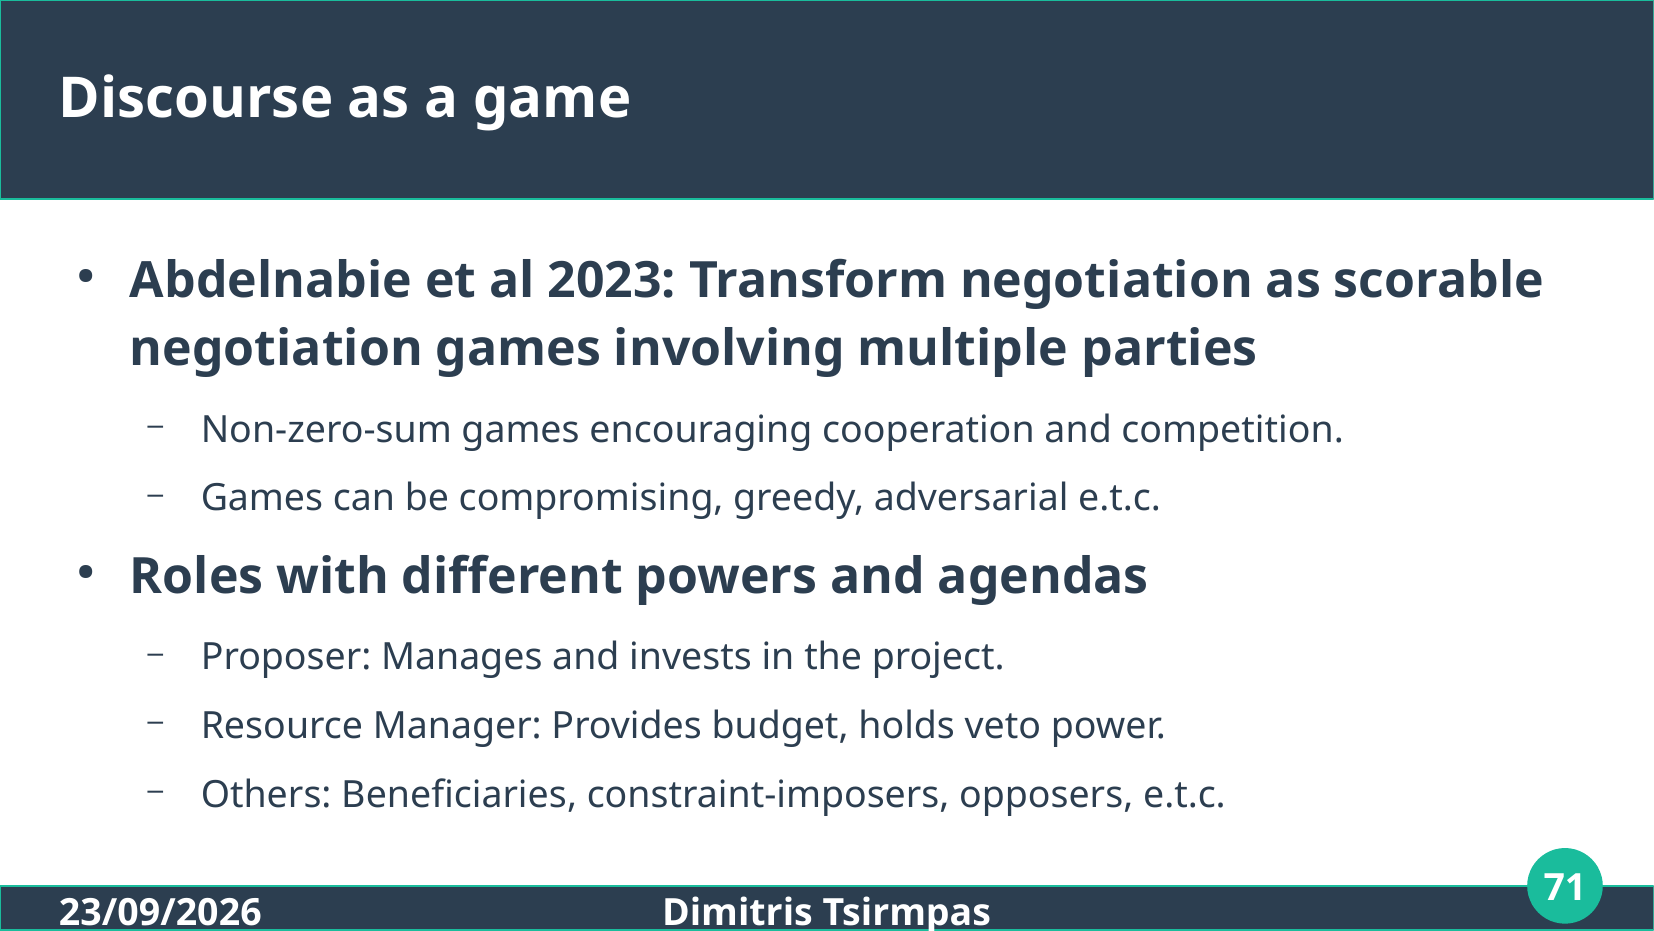

# Discourse as a game
Abdelnabie et al 2023: Transform negotiation as scorable negotiation games involving multiple parties
Non-zero-sum games encouraging cooperation and competition.
Games can be compromising, greedy, adversarial e.t.c.
Roles with different powers and agendas
Proposer: Manages and invests in the project.
Resource Manager: Provides budget, holds veto power.
Others: Beneficiaries, constraint-imposers, opposers, e.t.c.
71
Dimitris Tsirmpas